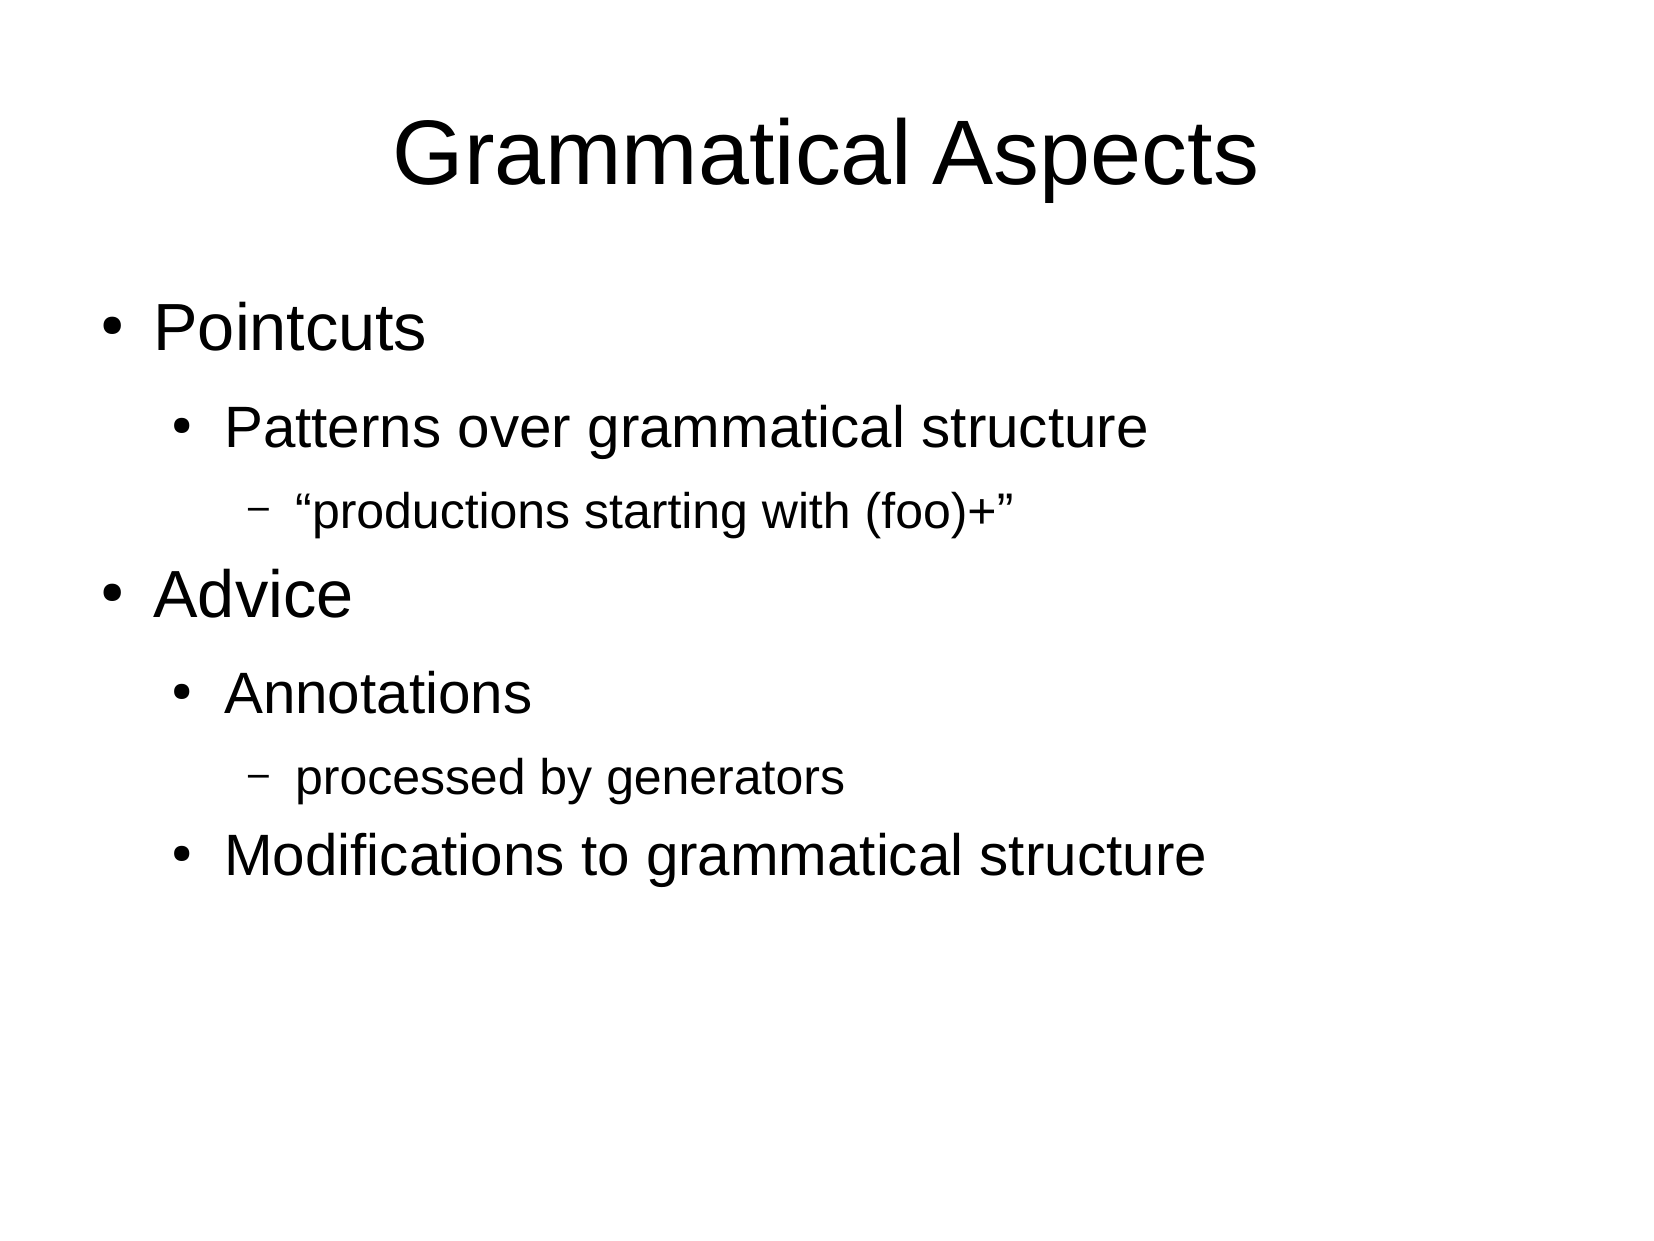

# Grammatical Aspects
Pointcuts
Patterns over grammatical structure
“productions starting with (foo)+”
Advice
Annotations
processed by generators
Modifications to grammatical structure